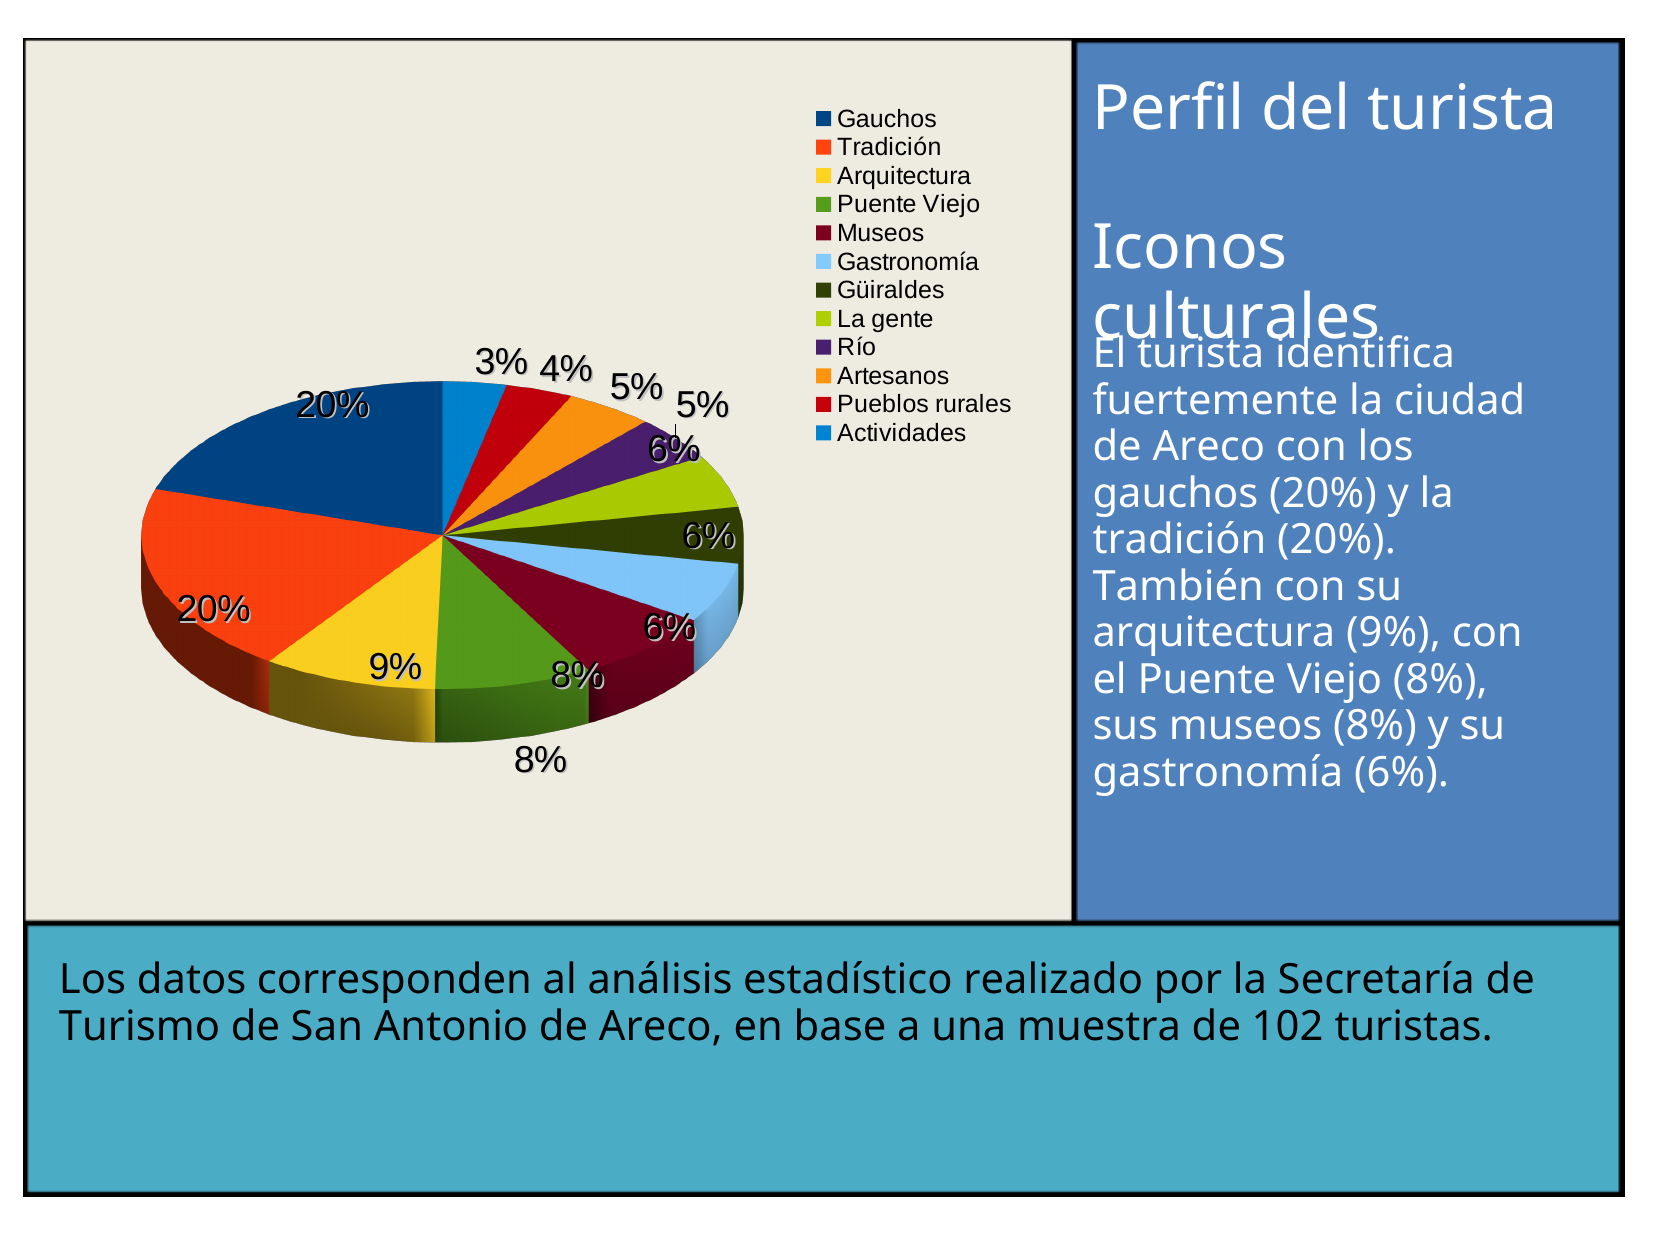

Perfil del turista
Iconos culturales
[unsupported chart]
El turista identifica fuertemente la ciudad de Areco con los gauchos (20%) y la tradición (20%). También con su arquitectura (9%), con el Puente Viejo (8%), sus museos (8%) y su gastronomía (6%).
Los datos corresponden al análisis estadístico realizado por la Secretaría de Turismo de San Antonio de Areco, en base a una muestra de 102 turistas.